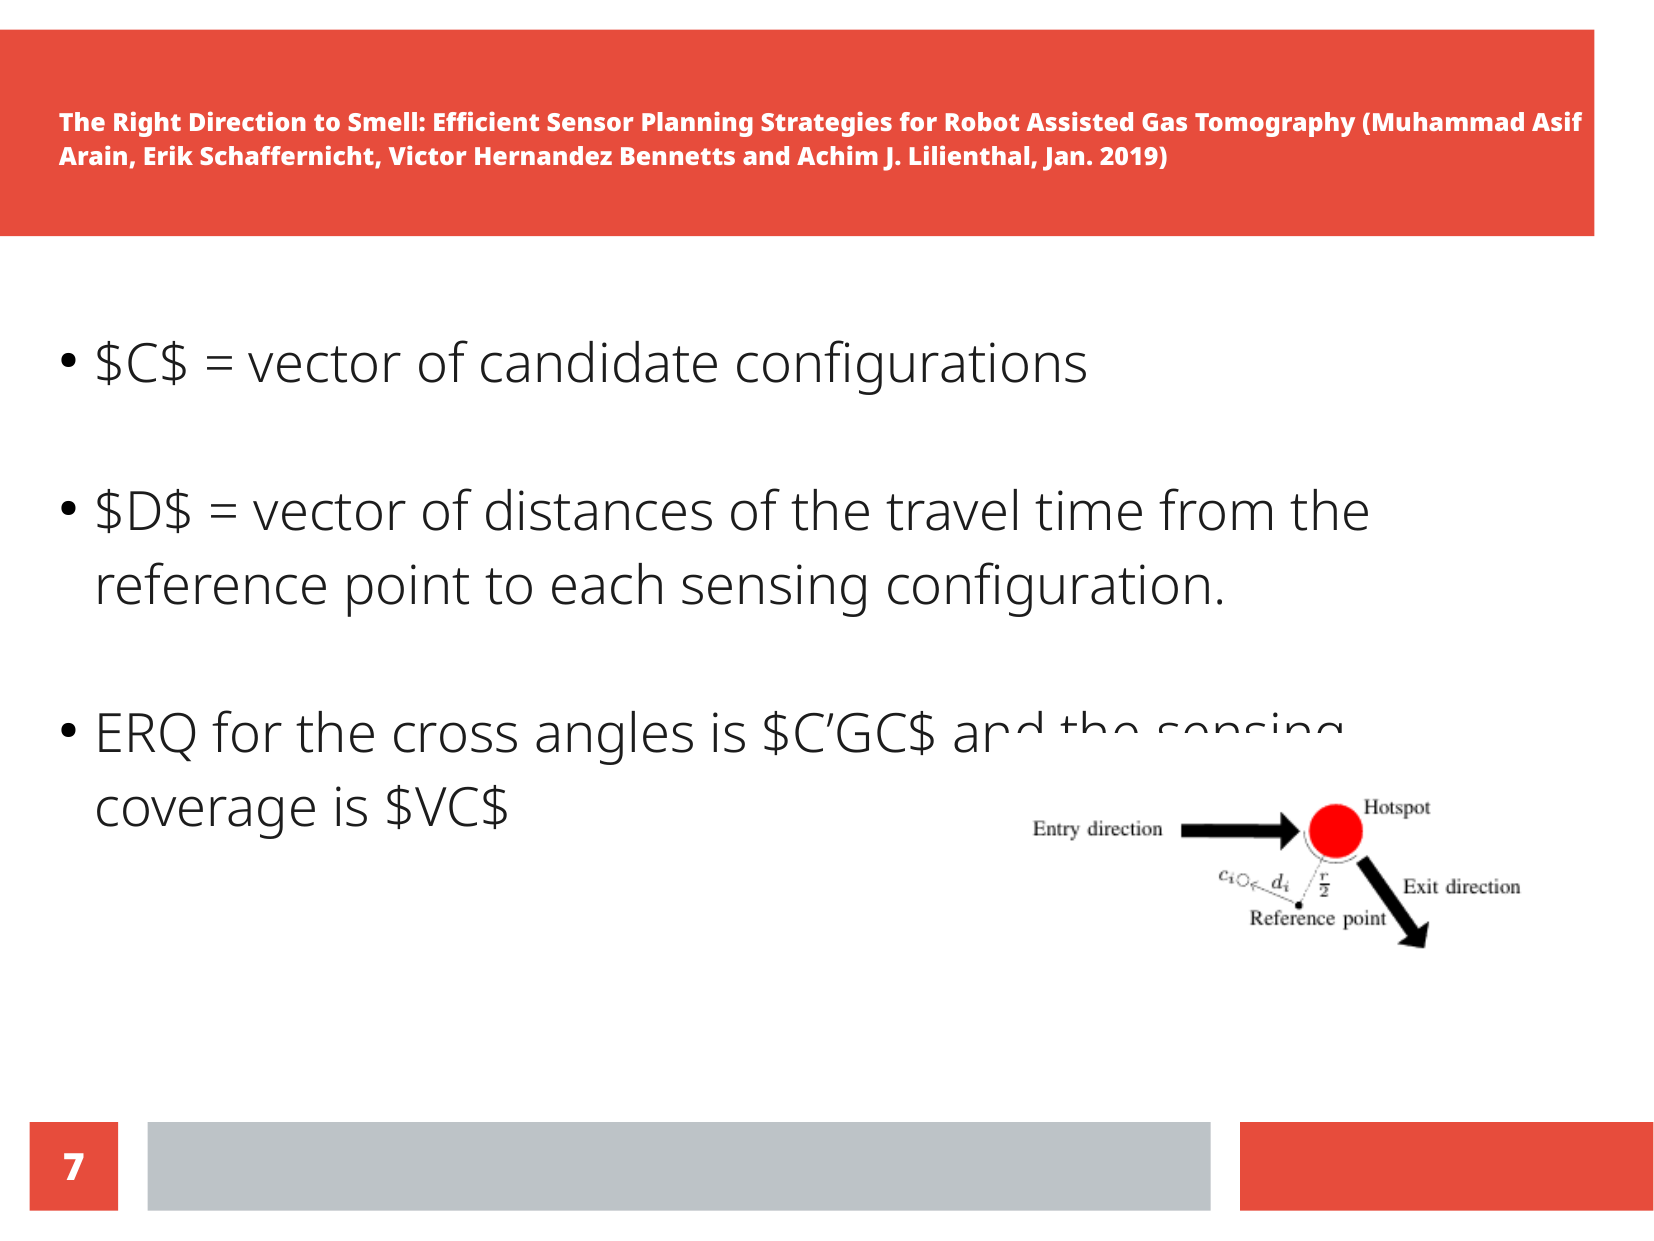

# The Right Direction to Smell: Efficient Sensor Planning Strategies for Robot Assisted Gas Tomography (Muhammad Asif Arain, Erik Schaffernicht, Victor Hernandez Bennetts and Achim J. Lilienthal, Jan. 2019)
$C$ = vector of candidate configurations
$D$ = vector of distances of the travel time from the reference point to each sensing configuration.
ERQ for the cross angles is $C’GC$ and the sensing coverage is $VC$
7